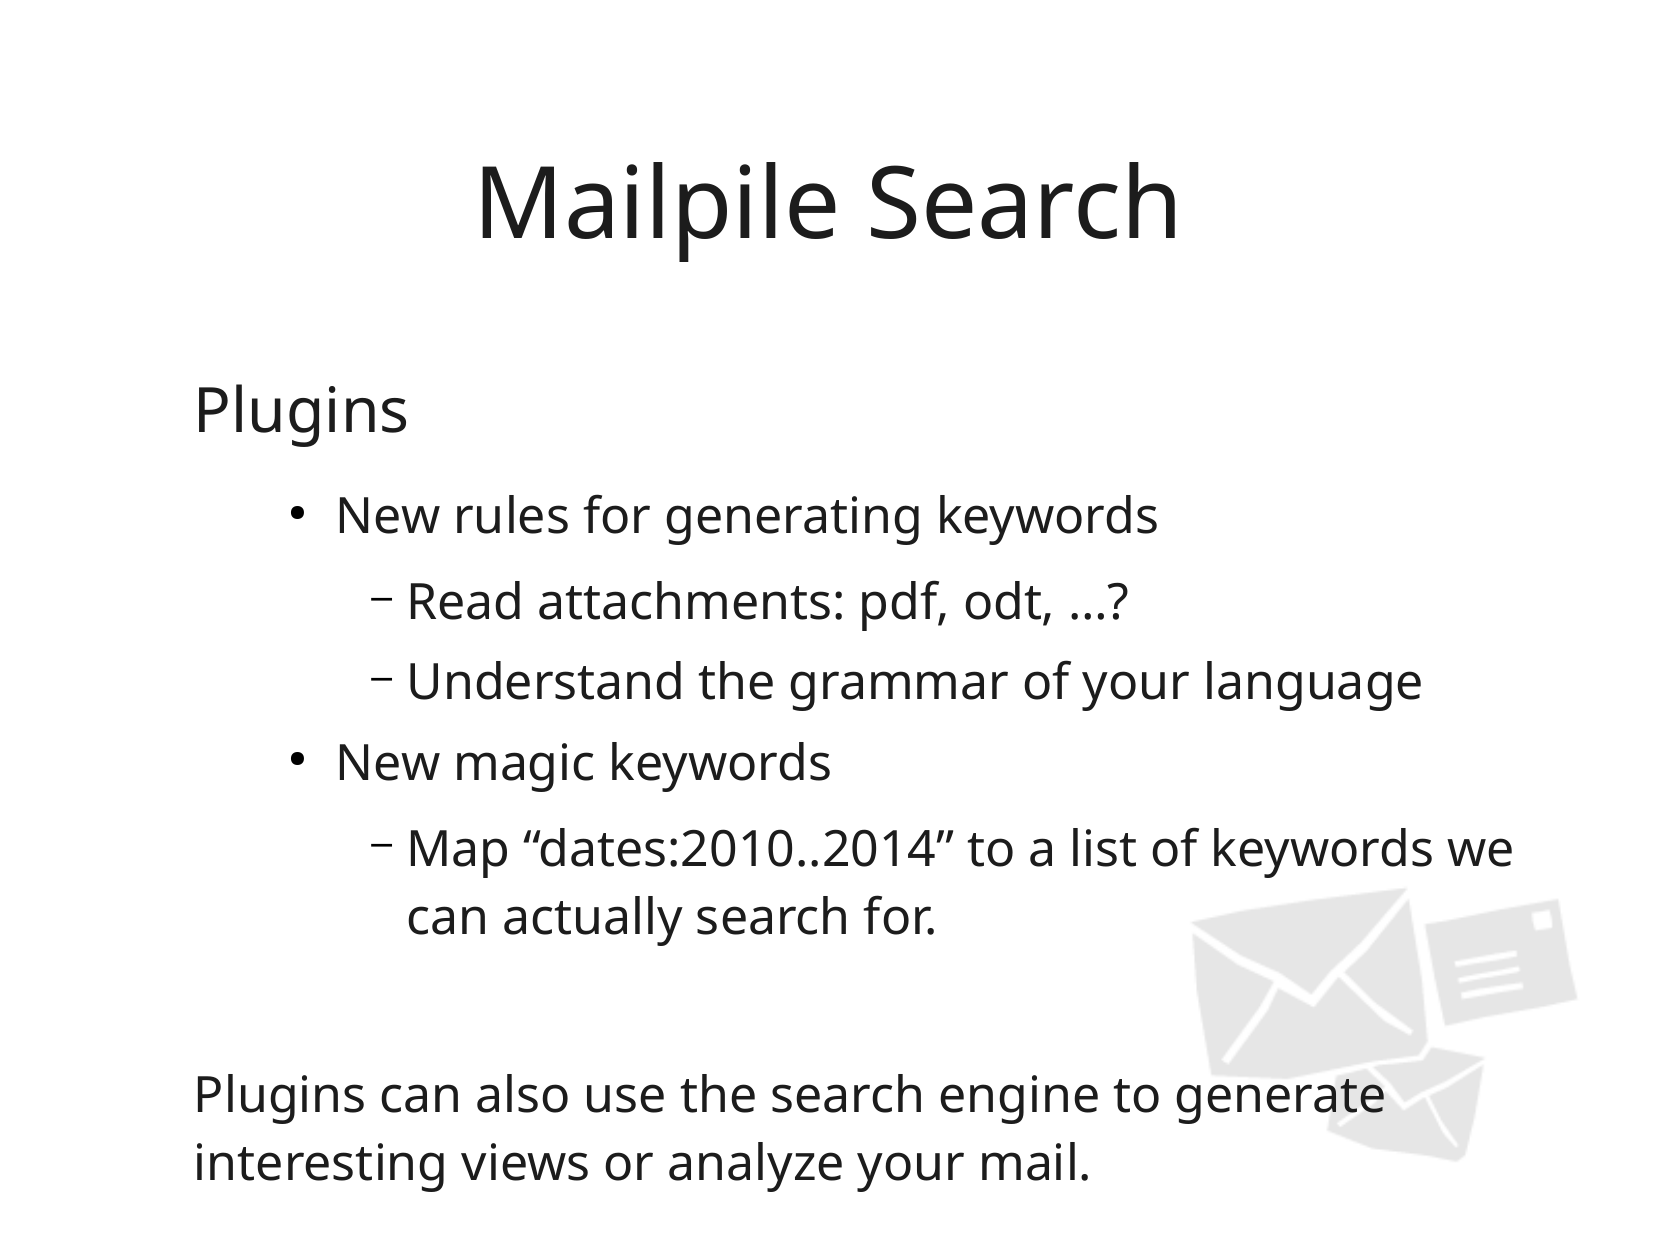

# Mailpile Search
Plugins
New rules for generating keywords
Read attachments: pdf, odt, …?
Understand the grammar of your language
New magic keywords
Map “dates:2010..2014” to a list of keywords we can actually search for.
Plugins can also use the search engine to generate interesting views or analyze your mail.